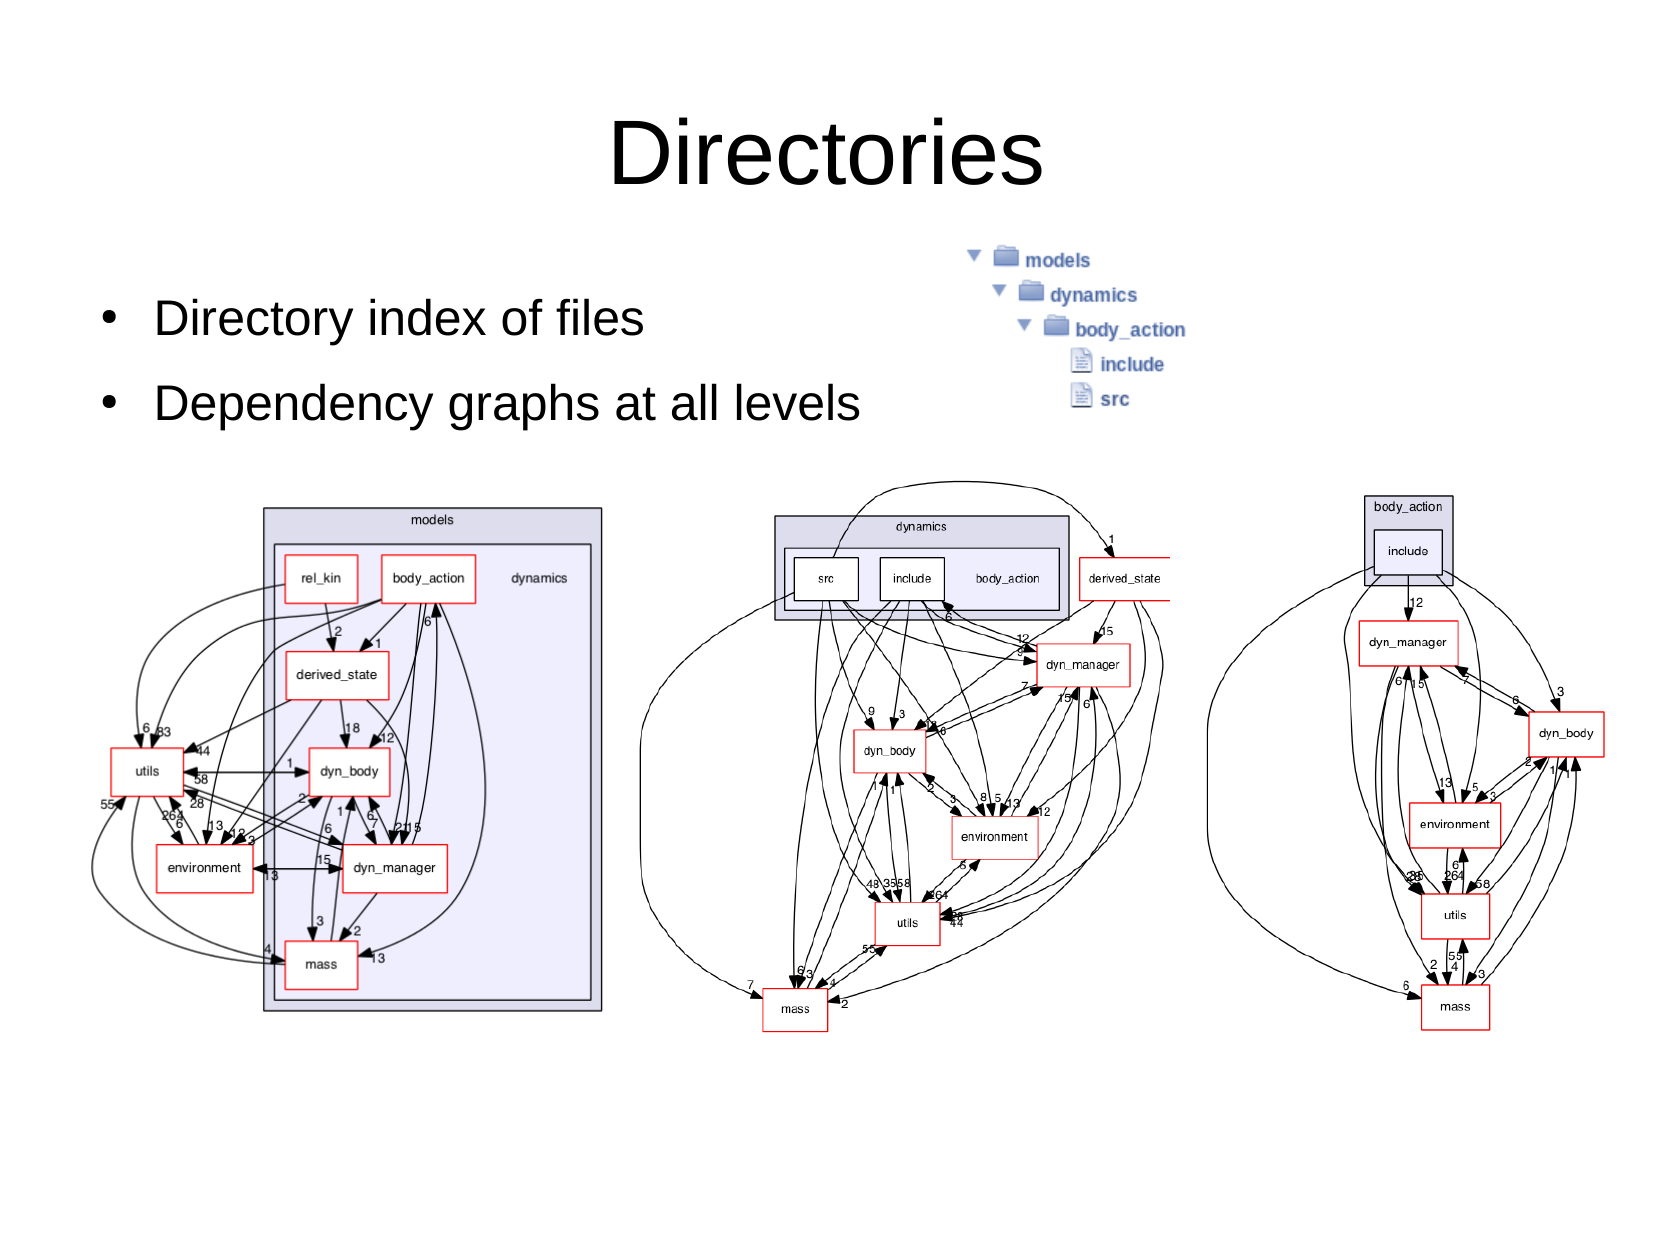

# Directories
Directory index of files
Dependency graphs at all levels